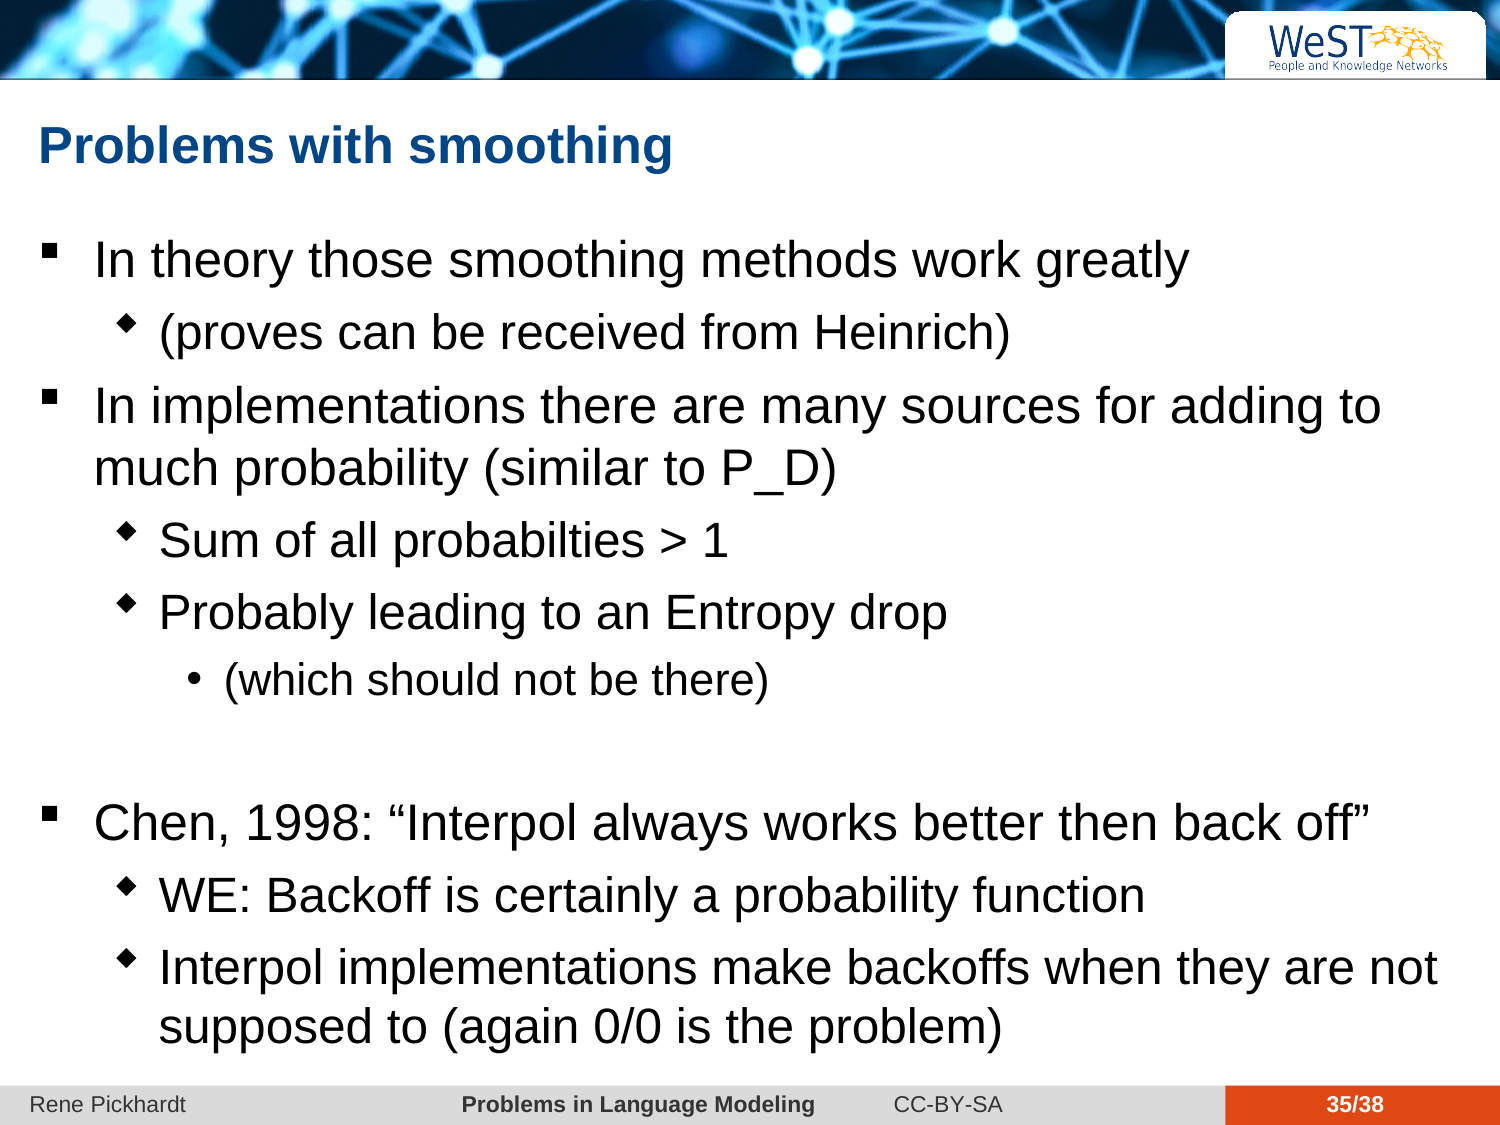

# Problems with smoothing
In theory those smoothing methods work greatly
(proves can be received from Heinrich)
In implementations there are many sources for adding to much probability (similar to P_D)
Sum of all probabilties > 1
Probably leading to an Entropy drop
(which should not be there)
Chen, 1998: “Interpol always works better then back off”
WE: Backoff is certainly a probability function
Interpol implementations make backoffs when they are not supposed to (again 0/0 is the problem)